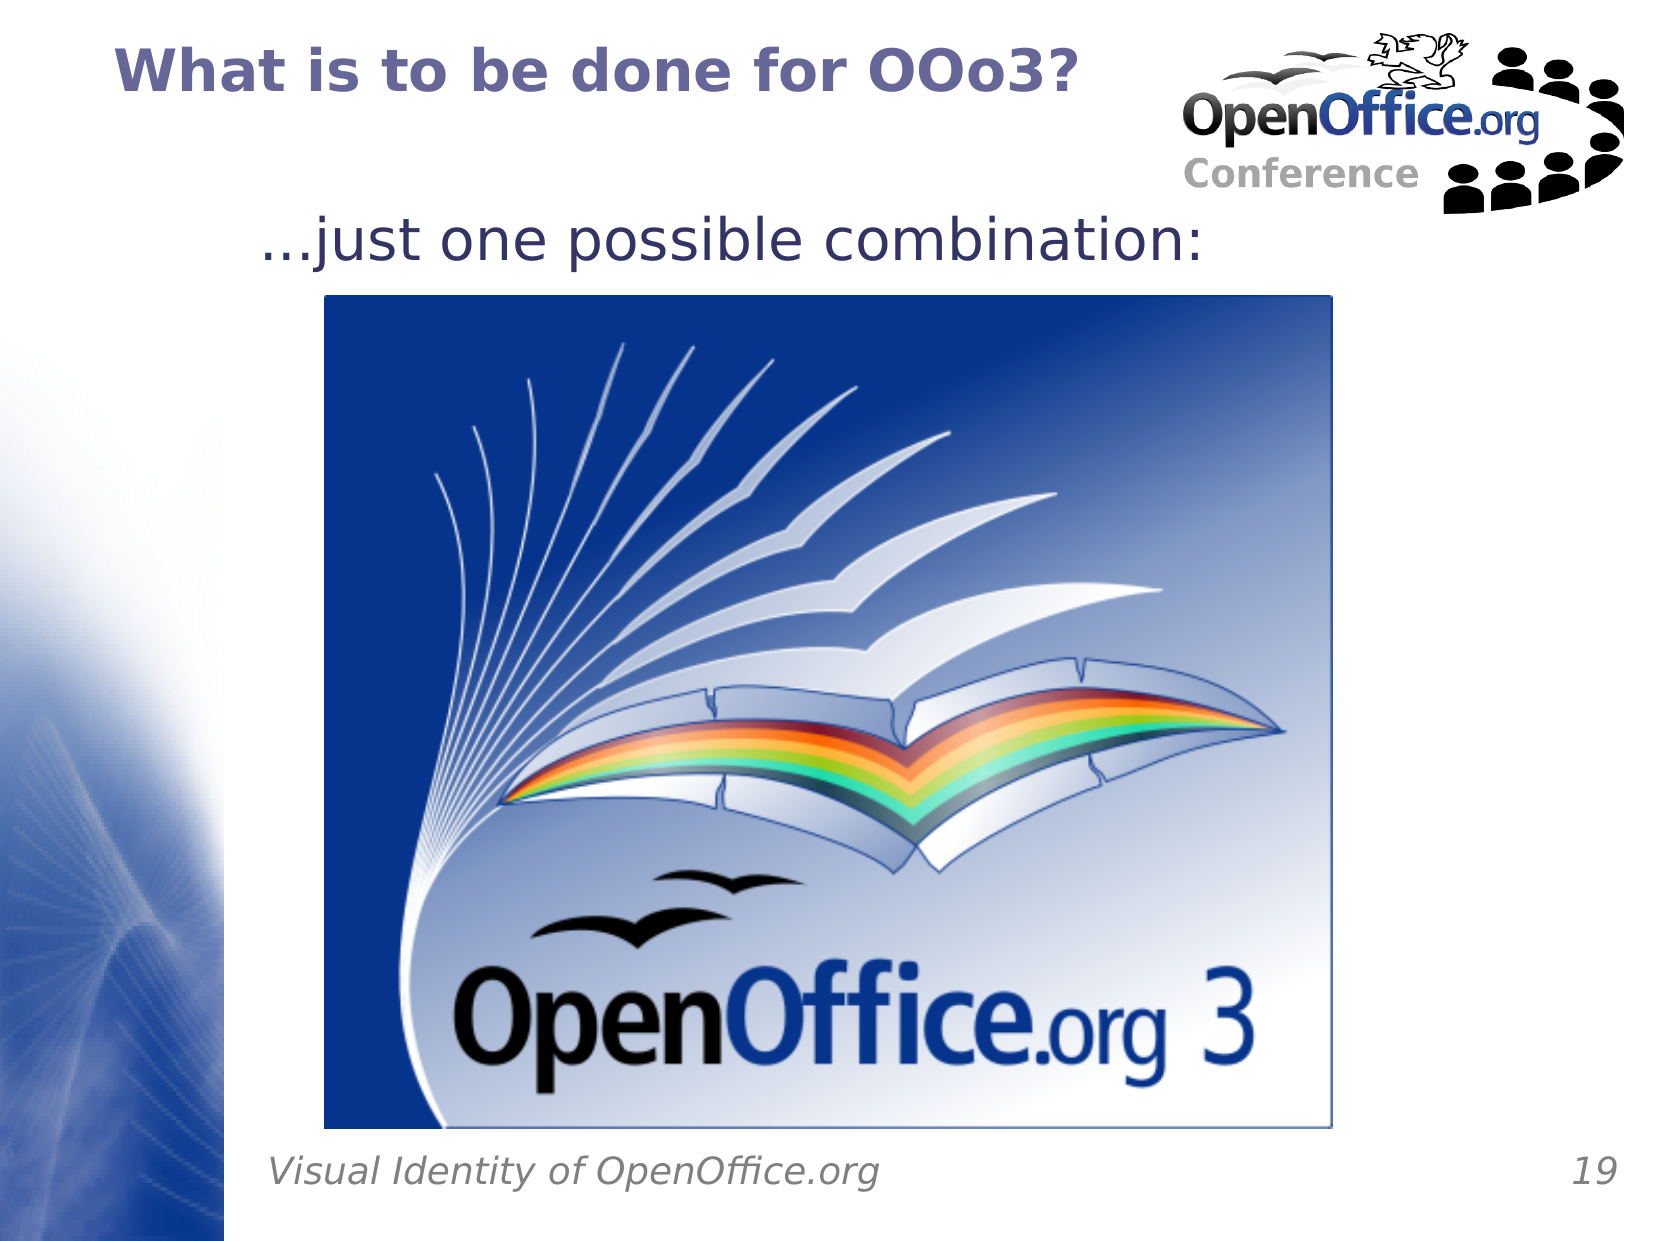

# What is to be done for OOo3?
 ...just one possible combination: